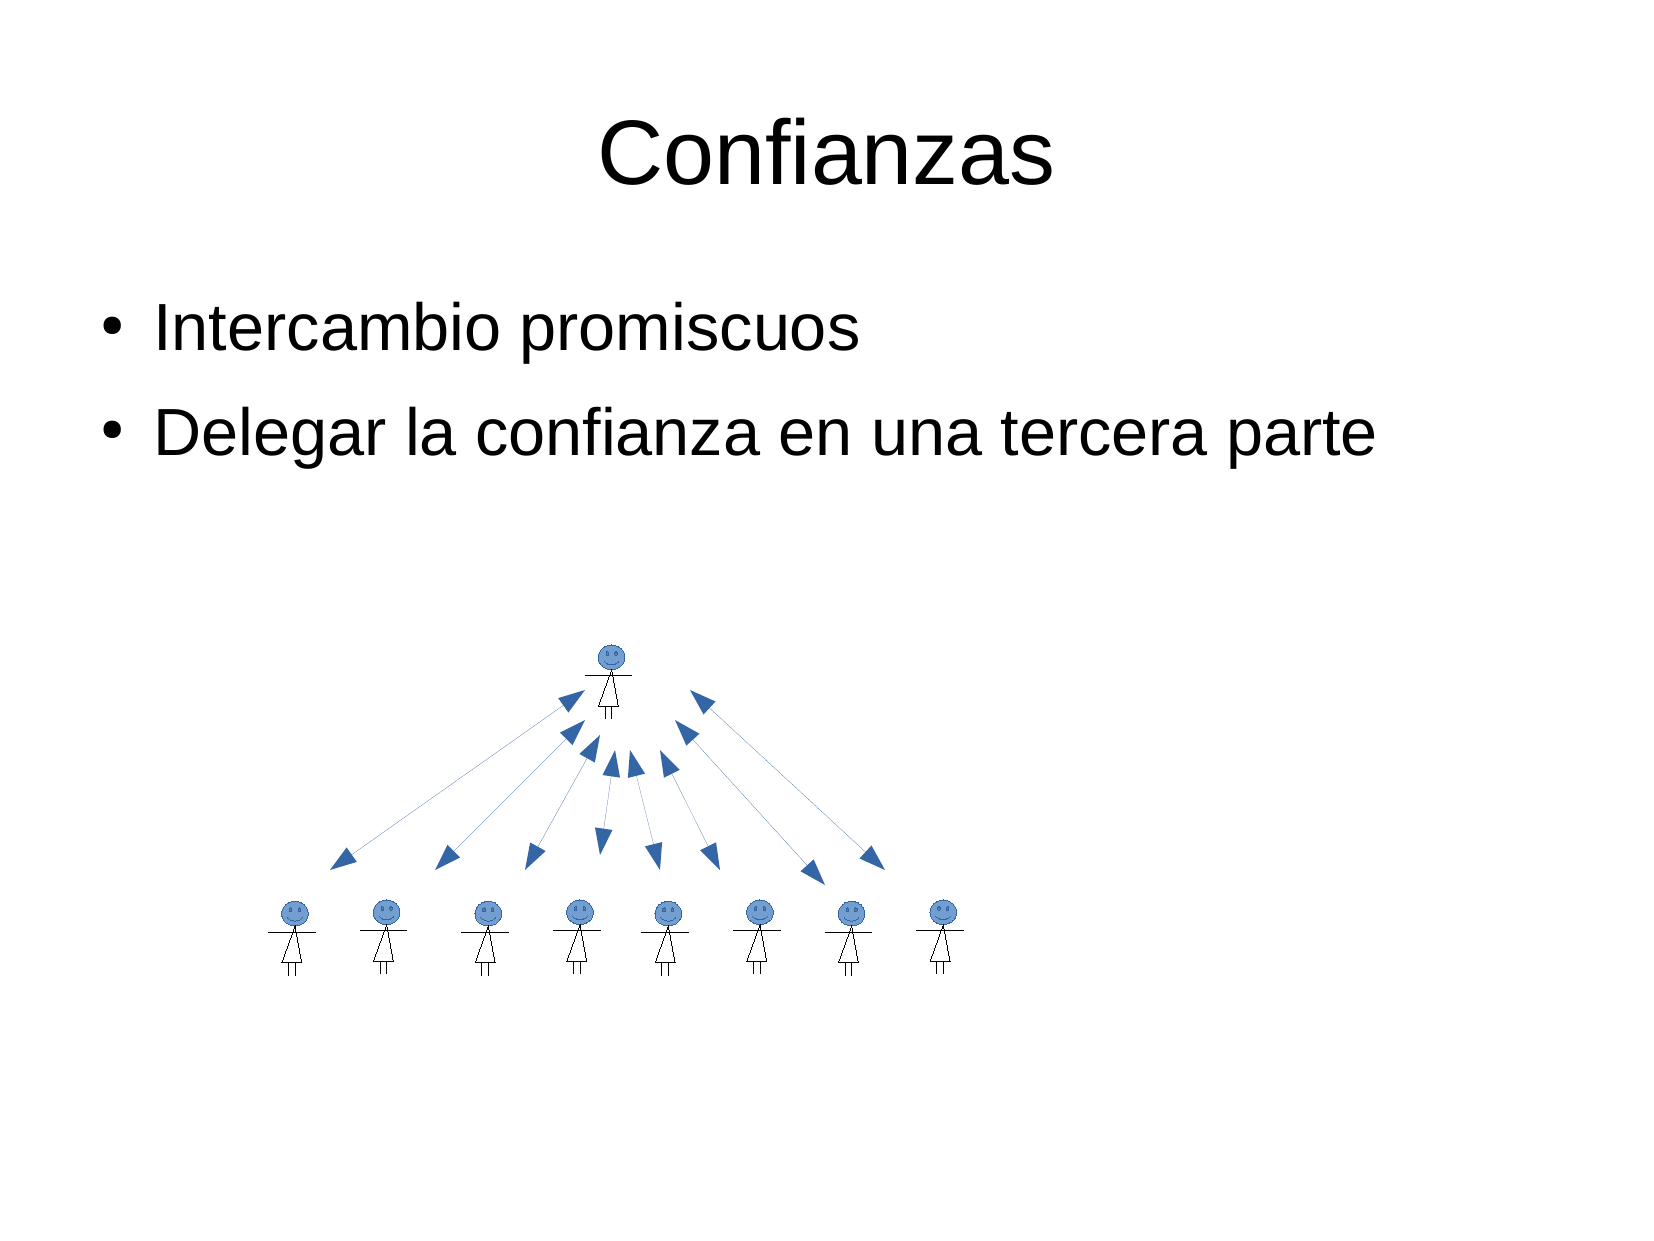

# Confianzas
Intercambio promiscuos
Delegar la confianza en una tercera parte